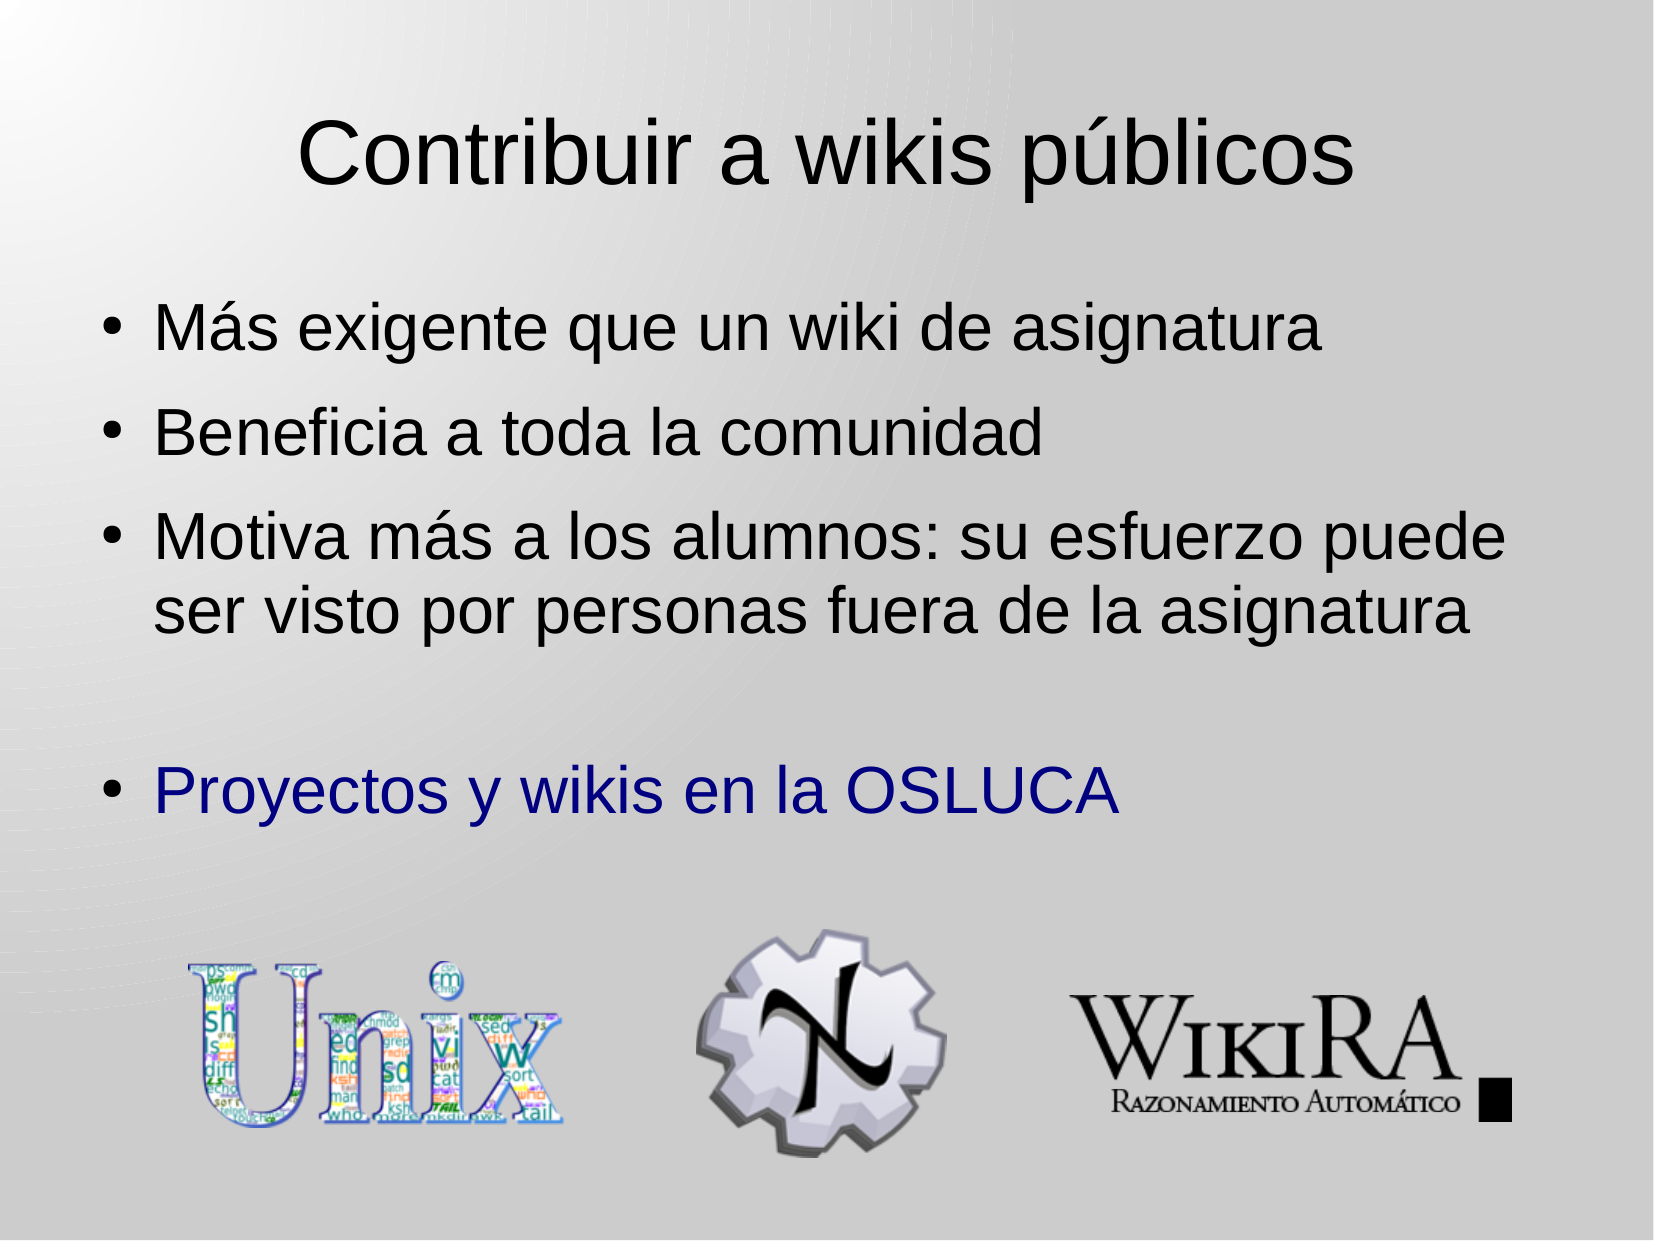

# Contribuir a wikis públicos
Más exigente que un wiki de asignatura
Beneficia a toda la comunidad
Motiva más a los alumnos: su esfuerzo puede ser visto por personas fuera de la asignatura
Proyectos y wikis en la OSLUCA